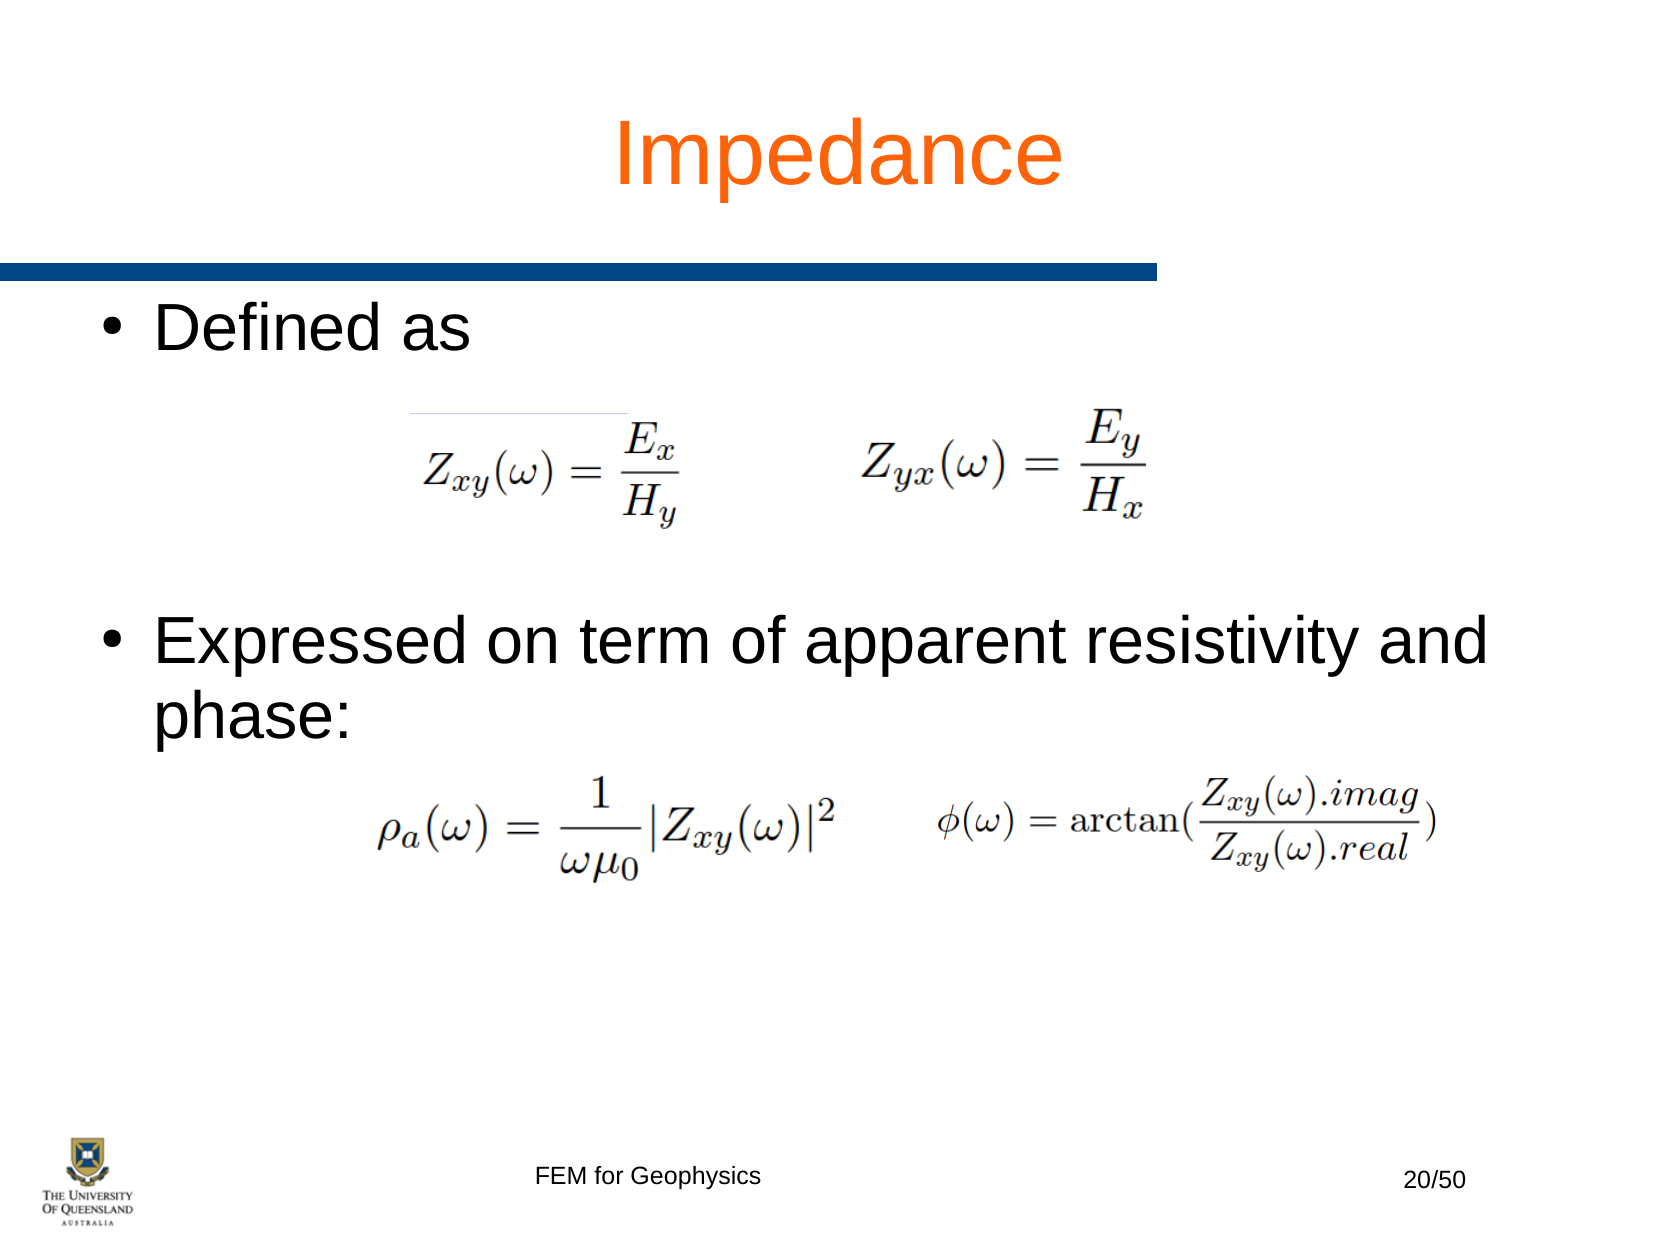

# Impedance
Defined as
Expressed on term of apparent resistivity and phase: